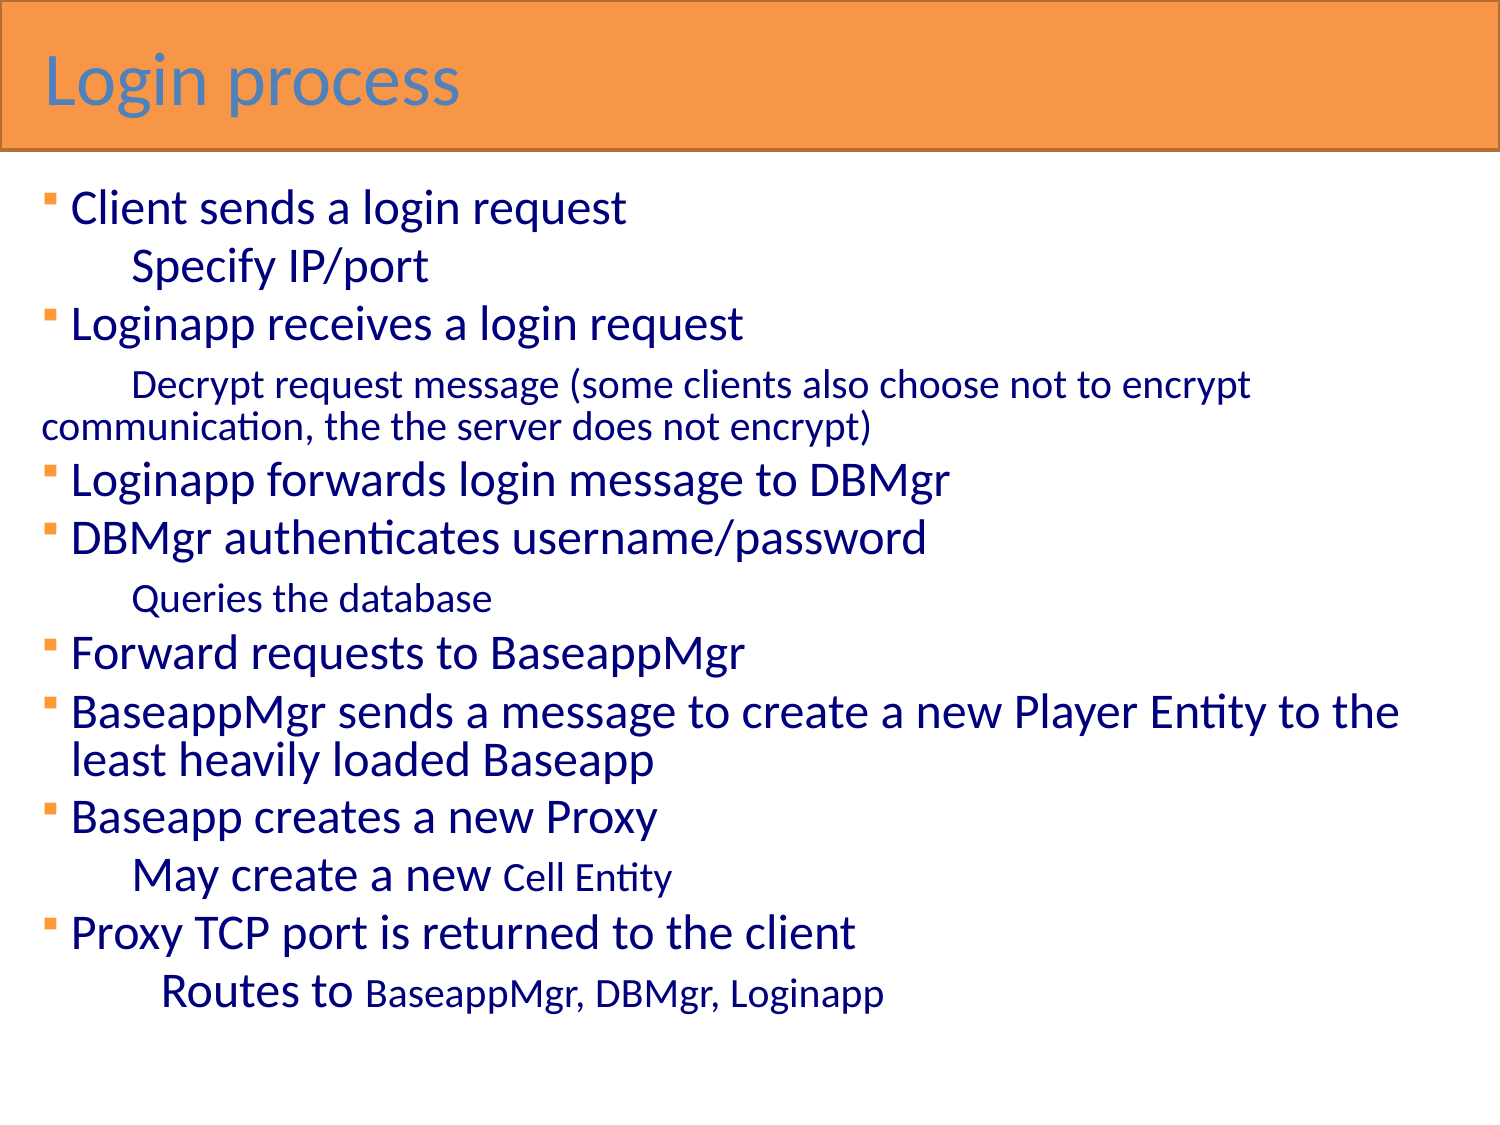

# Login process
Client sends a login request
 Specify IP/port
Loginapp receives a login request
 Decrypt request message (some clients also choose not to encrypt communication, the the server does not encrypt)
Loginapp forwards login message to DBMgr
DBMgr authenticates username/password
 Queries the database
Forward requests to BaseappMgr
BaseappMgr sends a message to create a new Player Entity to the least heavily loaded Baseapp
Baseapp creates a new Proxy
 May create a new Cell Entity
Proxy TCP port is returned to the client
 Routes to BaseappMgr, DBMgr, Loginapp